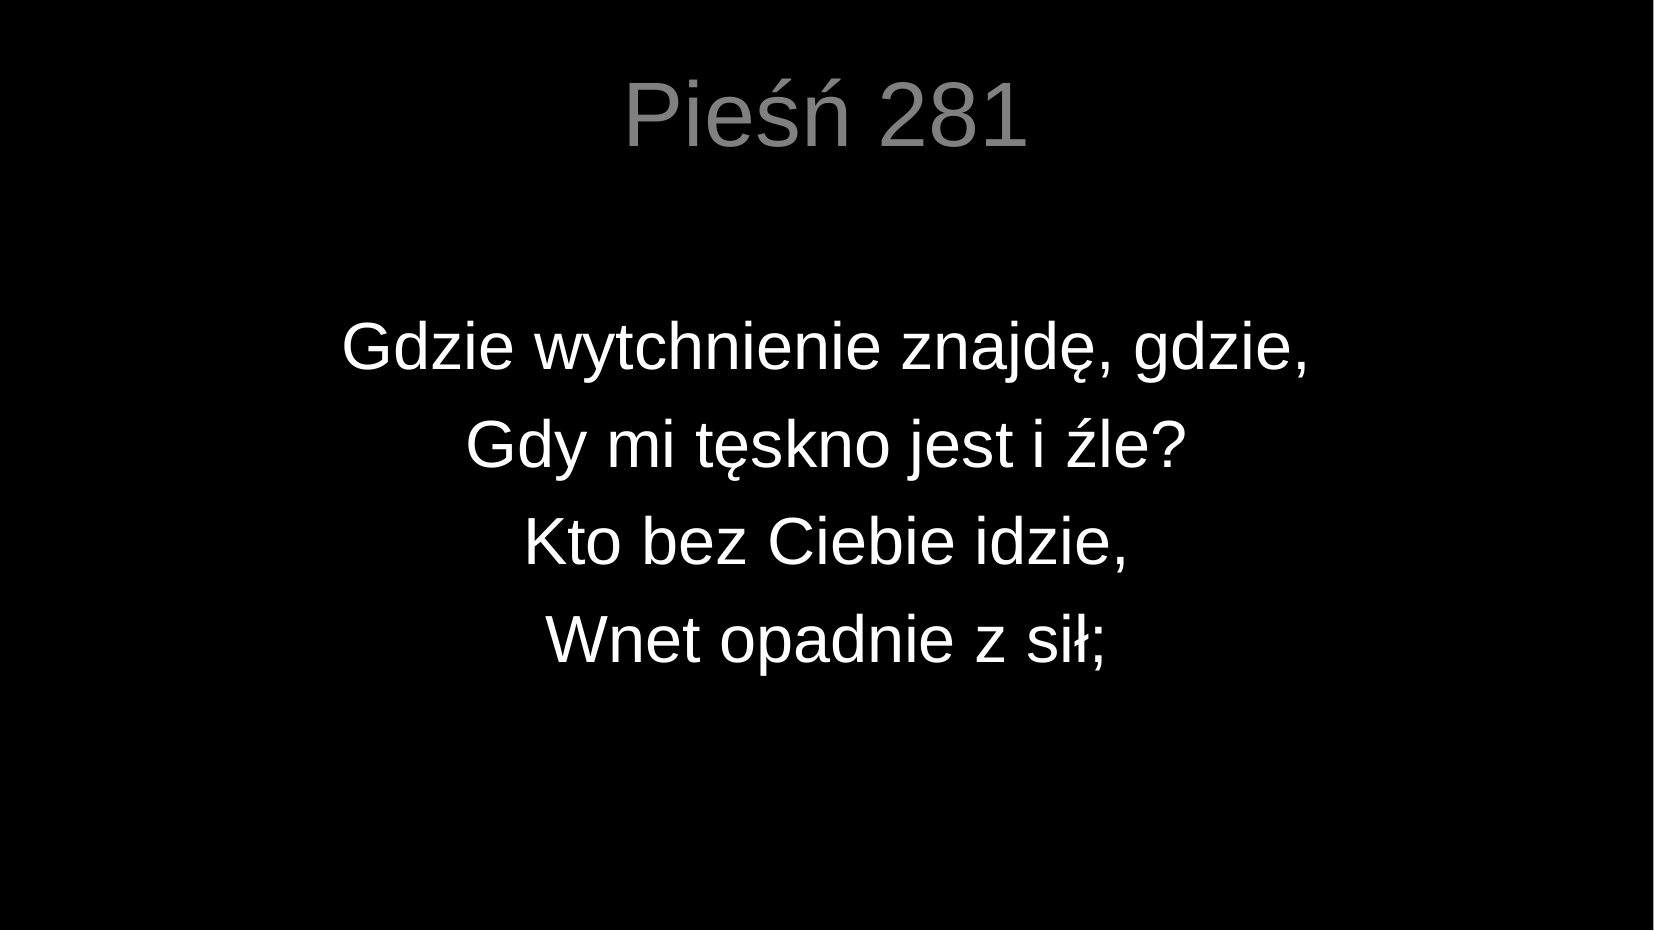

# Pieśń 281
Gdzie wytchnienie znajdę, gdzie,
Gdy mi tęskno jest i źle?
Kto bez Ciebie idzie,
Wnet opadnie z sił;